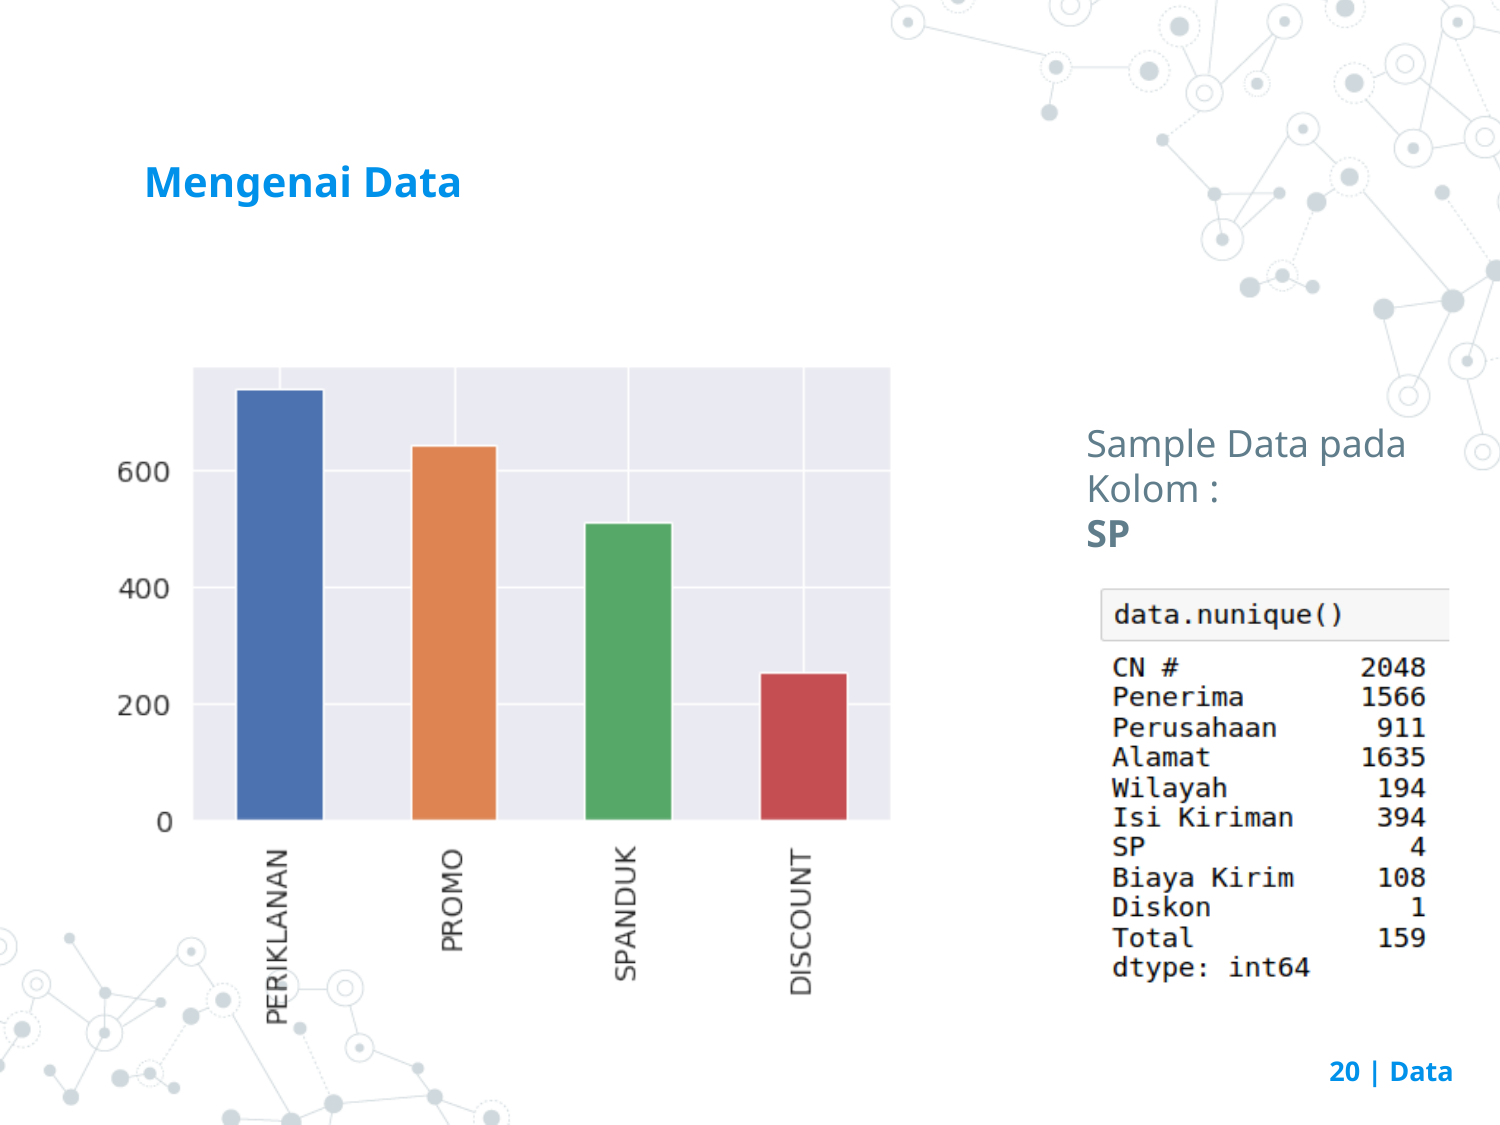

# Mengenai Data
Sample Data pada
Kolom :
SP
 | Data